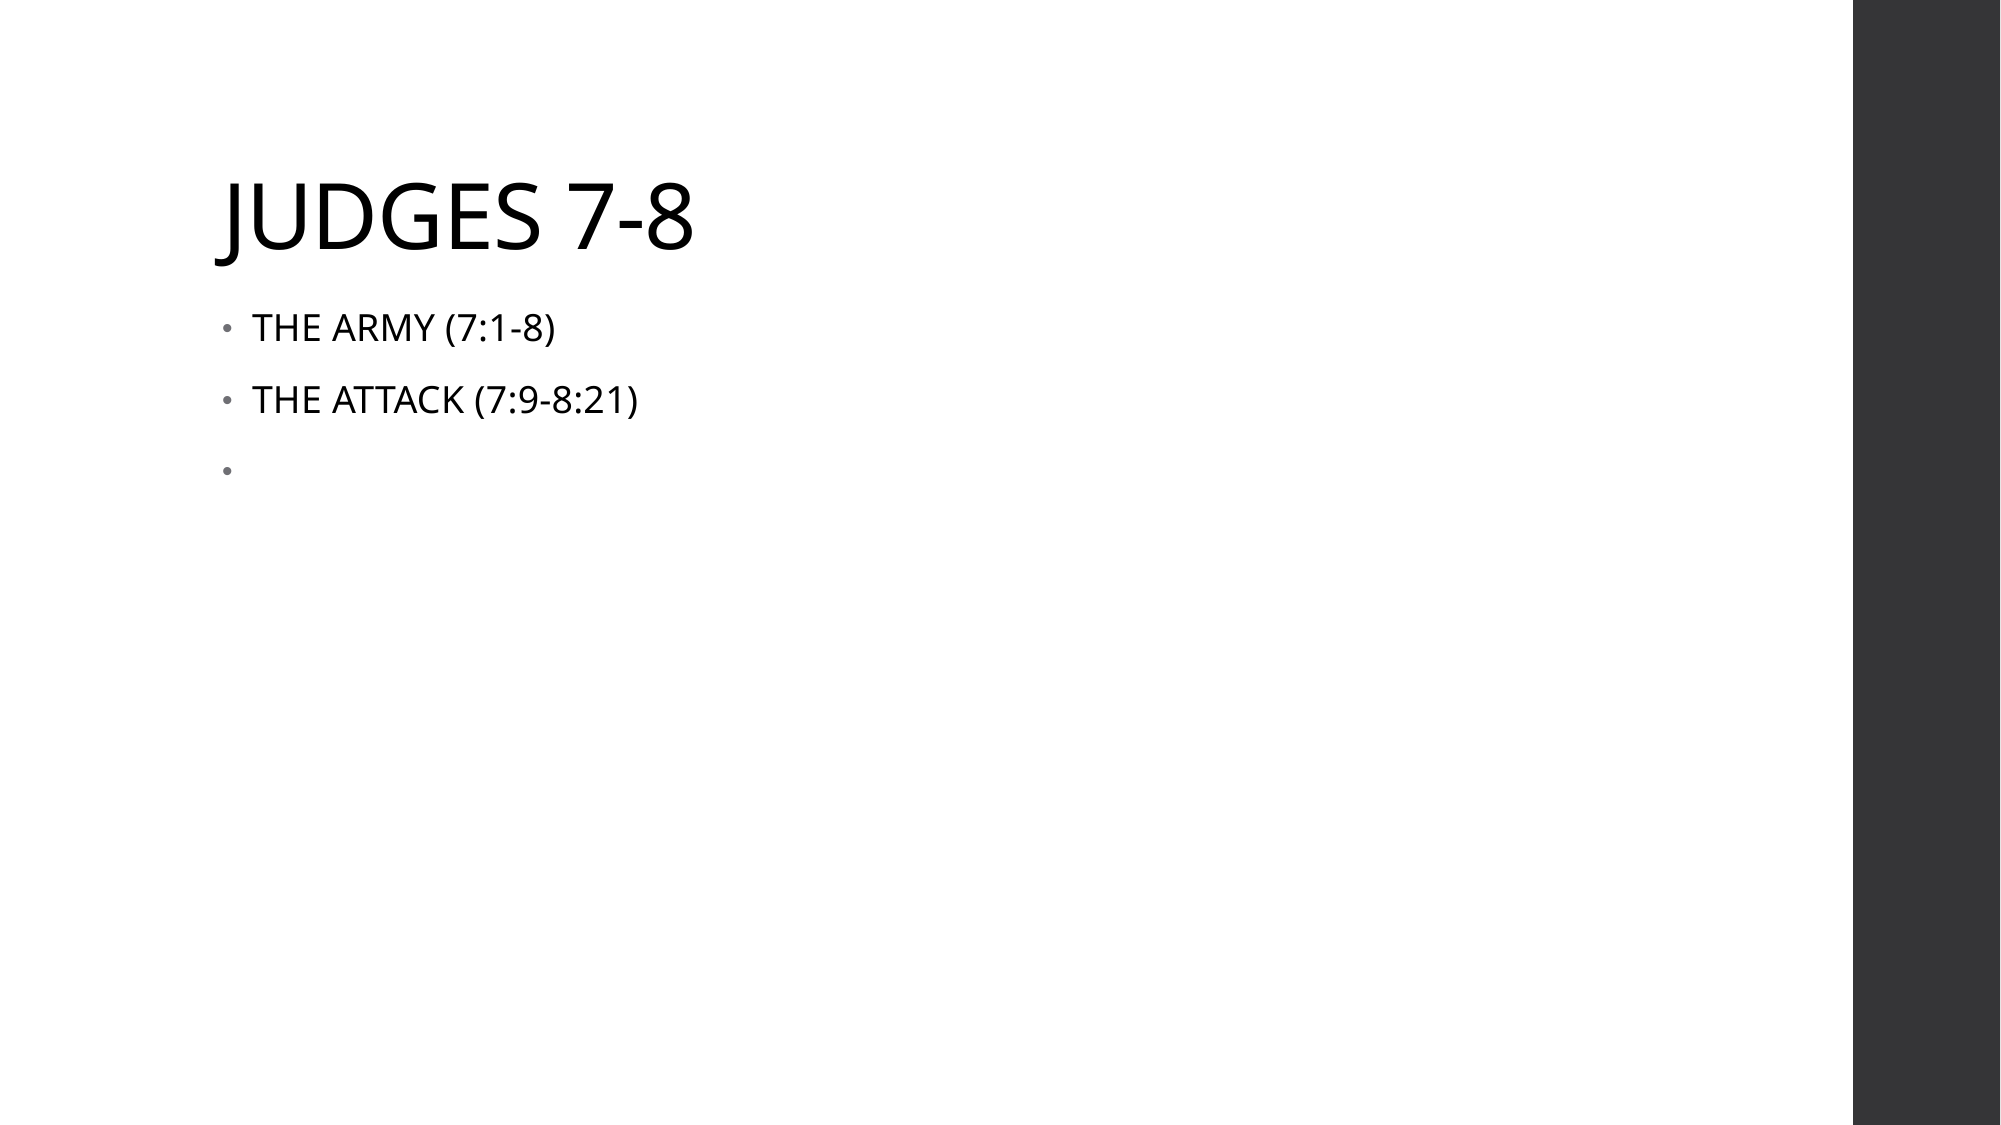

# JUDGES 7-8
THE ARMY (7:1-8)
THE ATTACK (7:9-8:21)